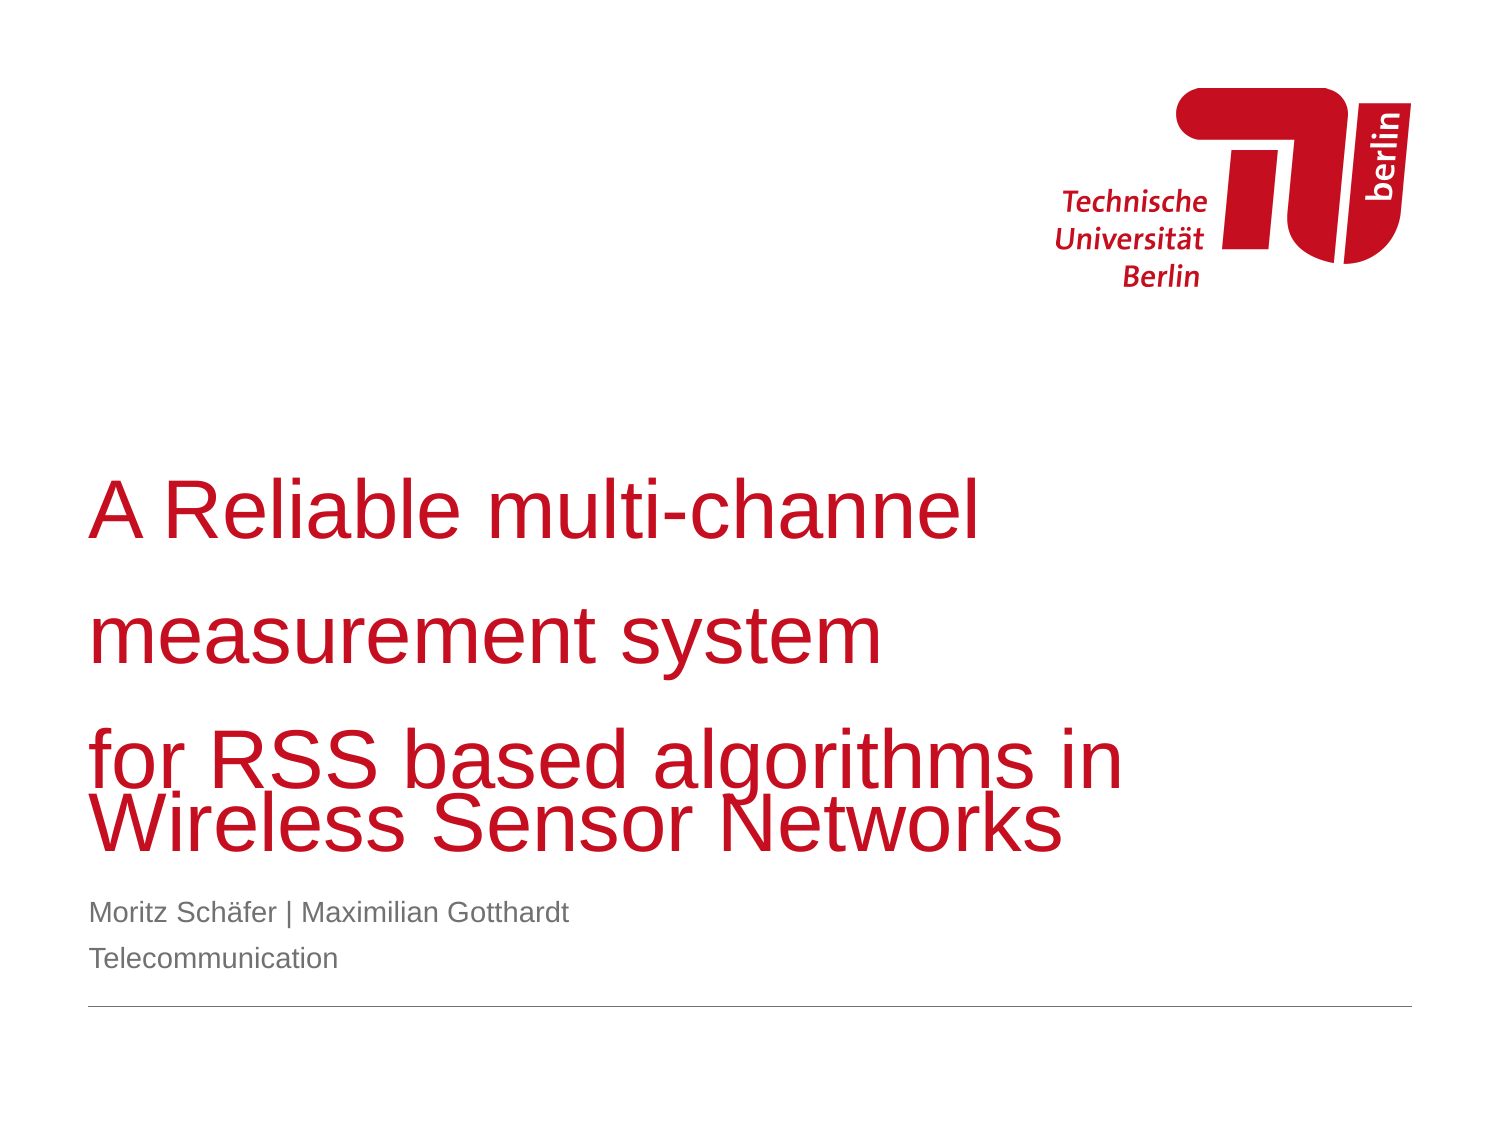

# A Reliable multi-channel measurement system for RSS based algorithms in Wireless Sensor Networks
Moritz Schäfer | Maximilian Gotthardt
Telecommunication